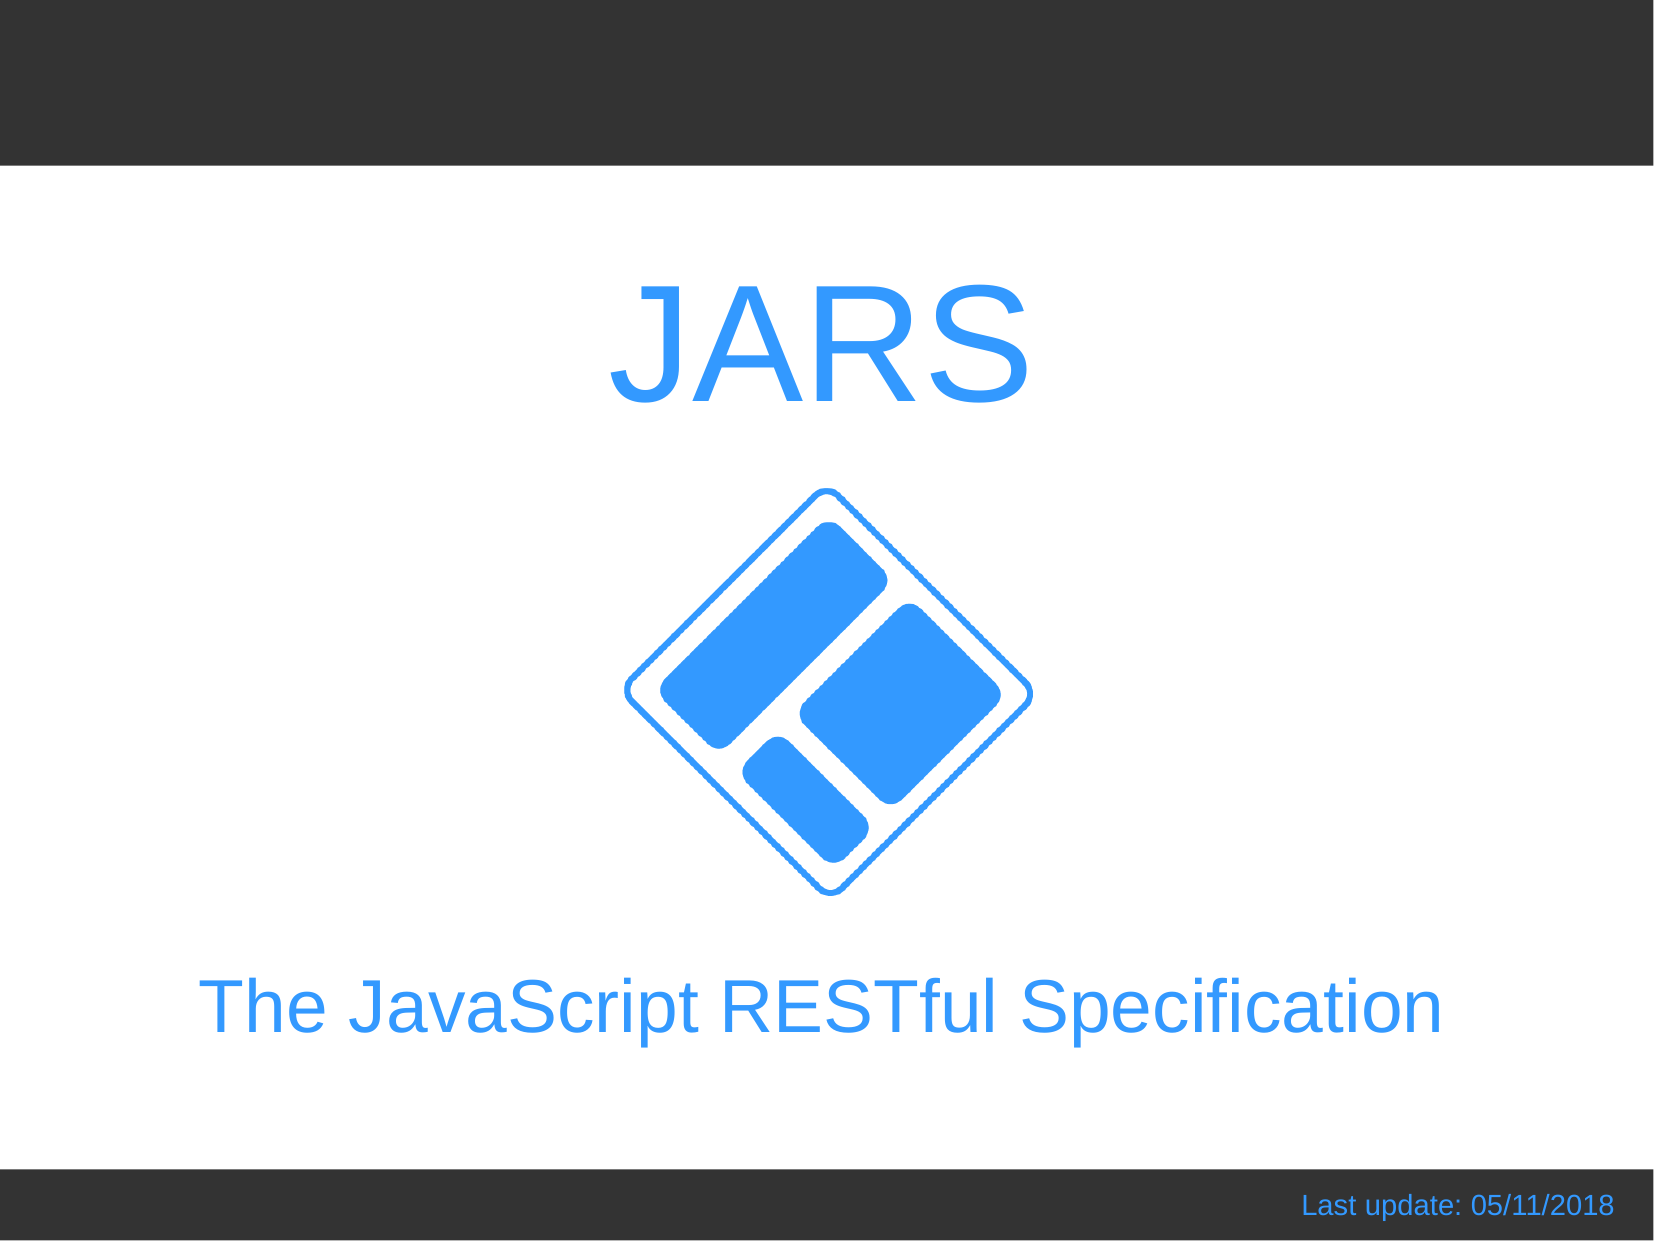

JARS
The JavaScript RESTful Specification
Last update: 05/11/2018